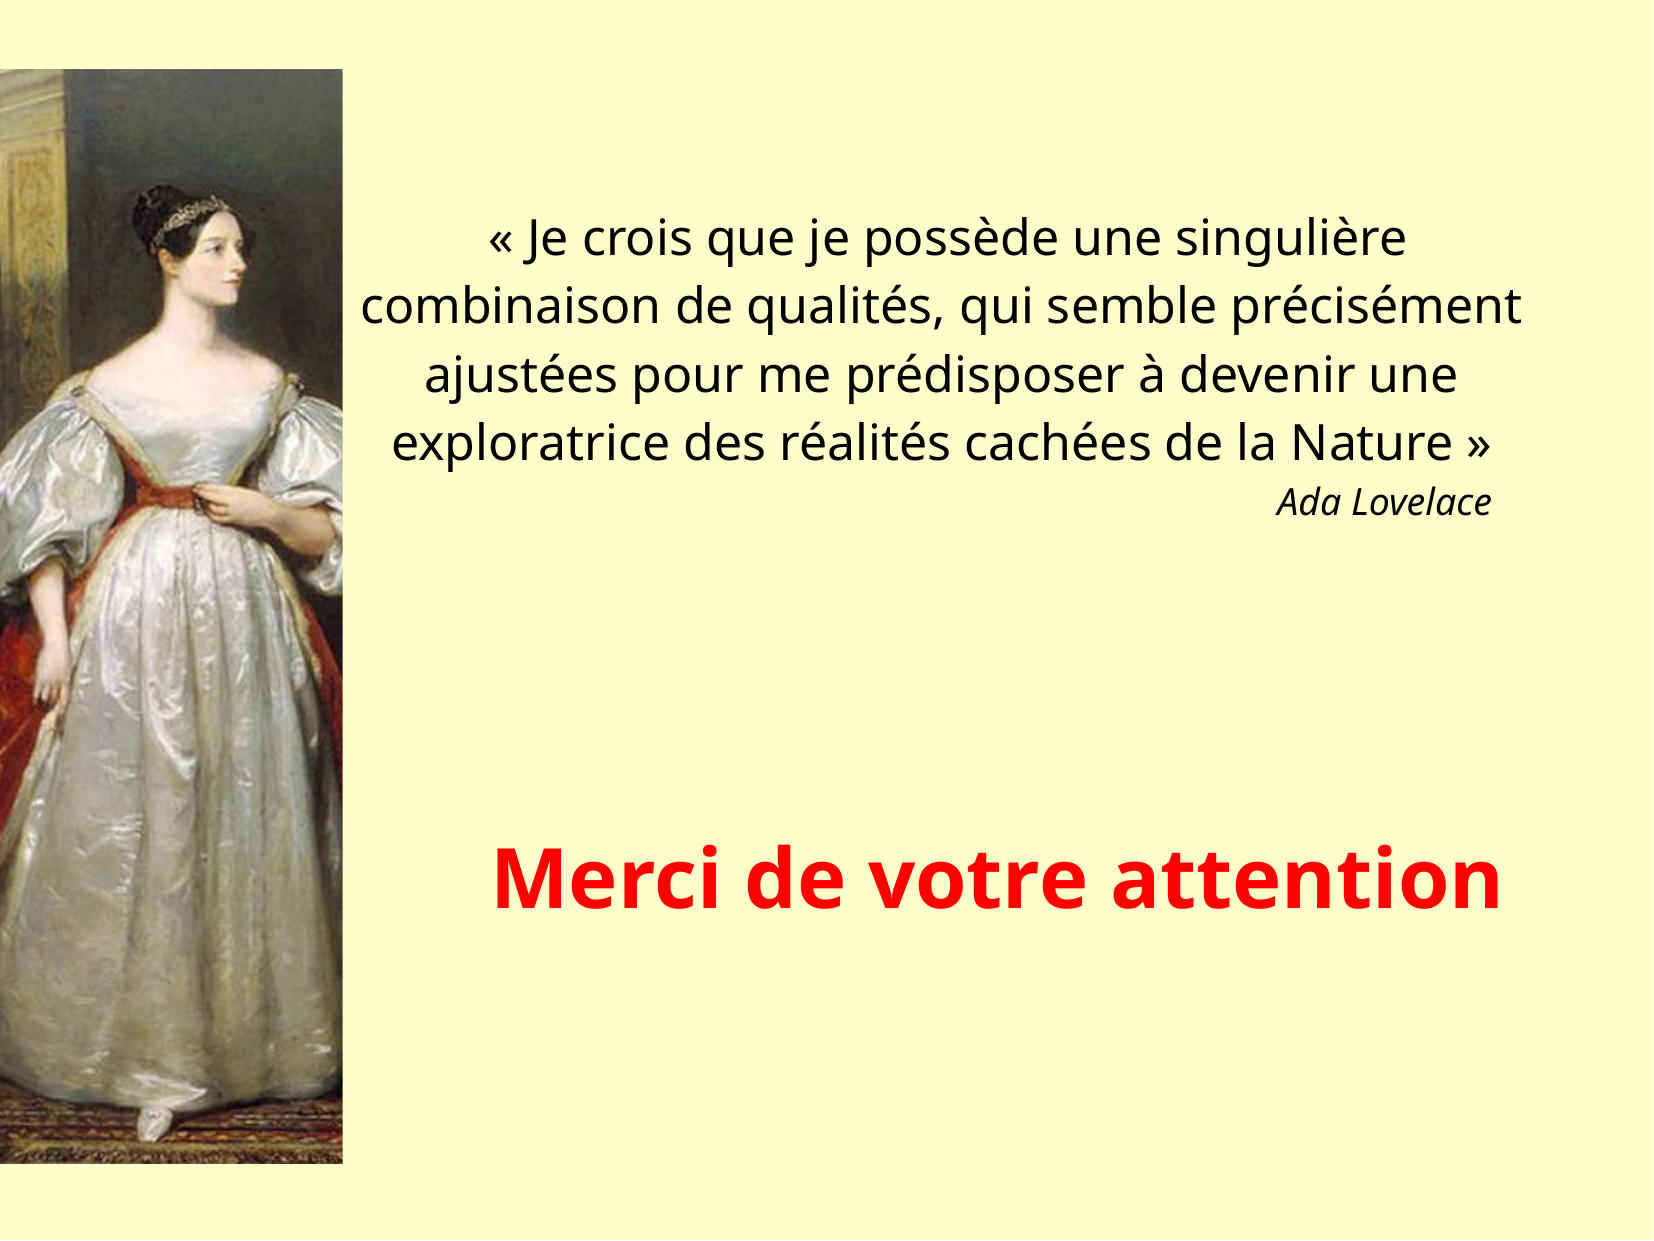

« Je crois que je possède une singulière combinaison de qualités, qui semble précisément ajustées pour me prédisposer à devenir une exploratrice des réalités cachées de la Nature »
												Ada Lovelace
Merci de votre attention